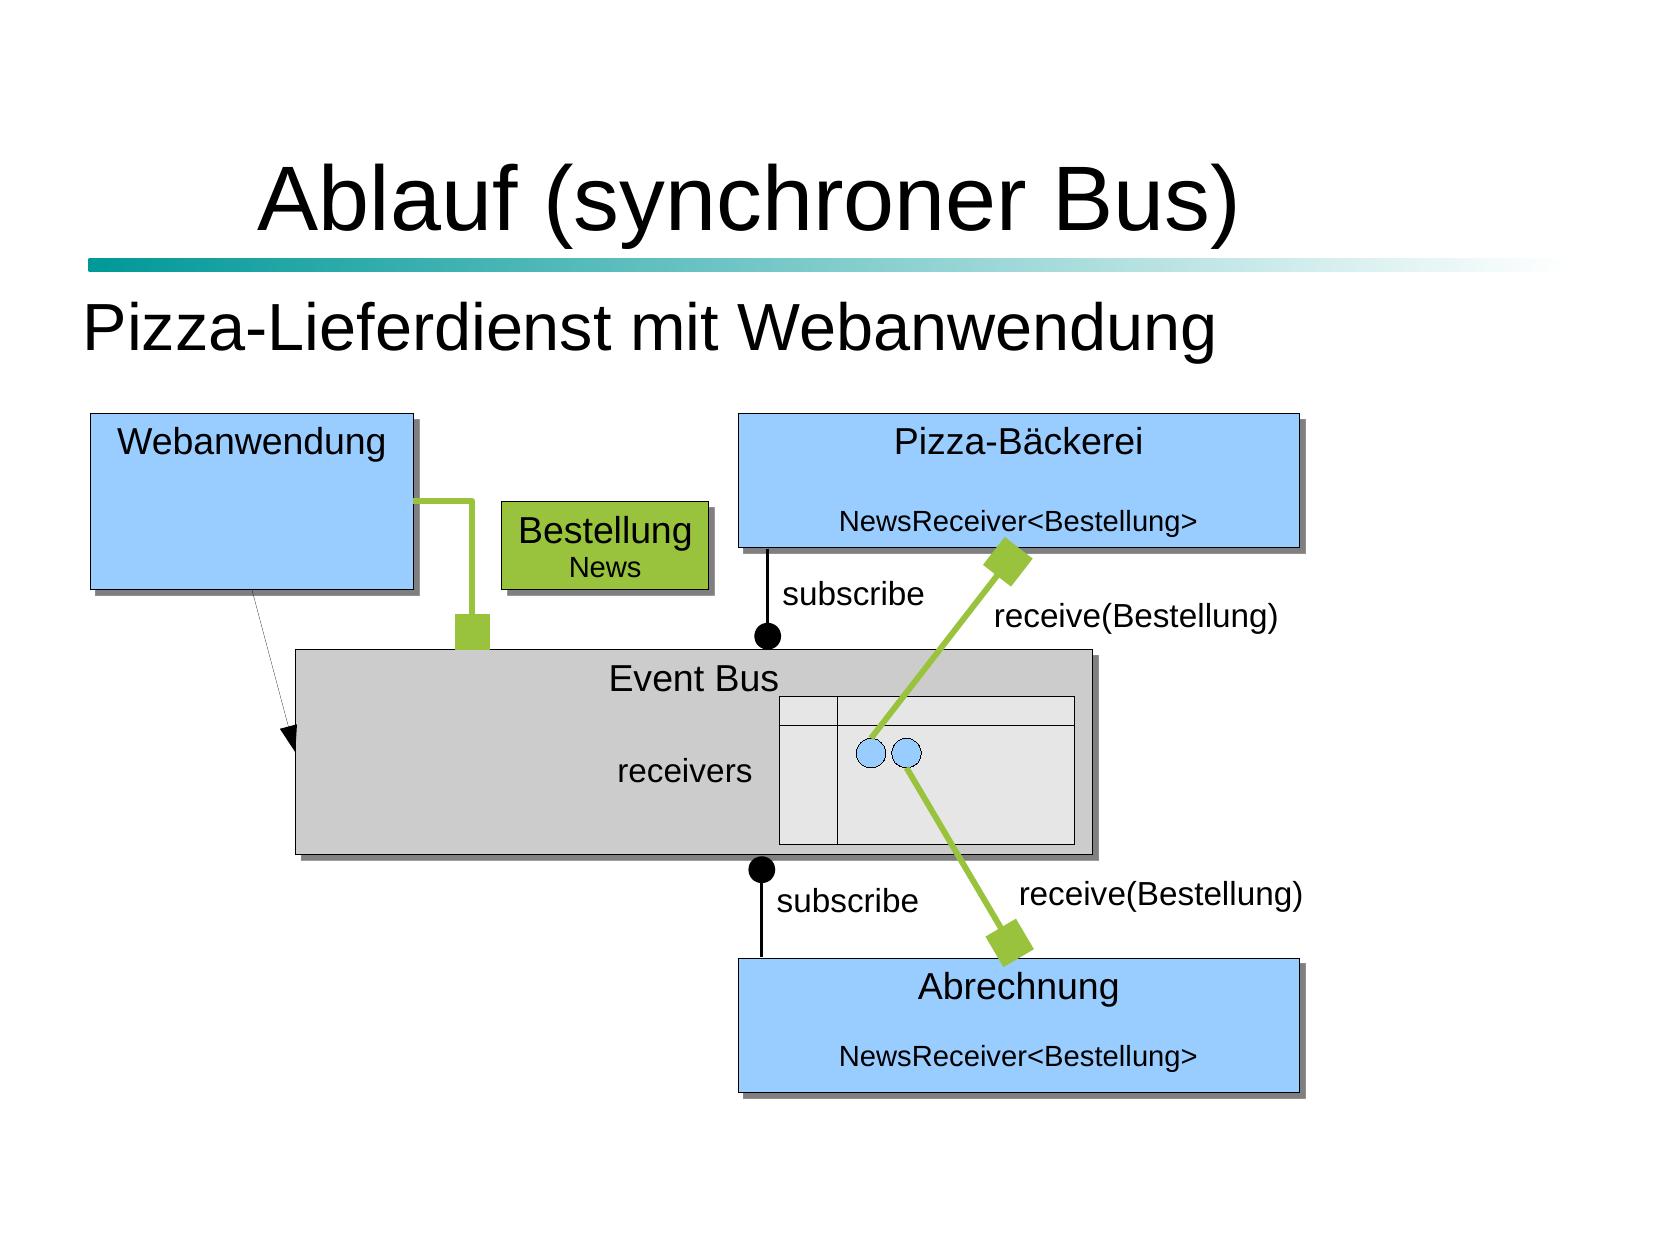

# Ablauf (synchroner Bus)
Pizza-Lieferdienst mit Webanwendung
Webanwendung
Pizza-Bäckerei
NewsReceiver<Bestellung>
Bestellung
News
receive(Bestellung)
subscribe
Event Bus
receivers
receive(Bestellung)
subscribe
Abrechnung
NewsReceiver<Bestellung>